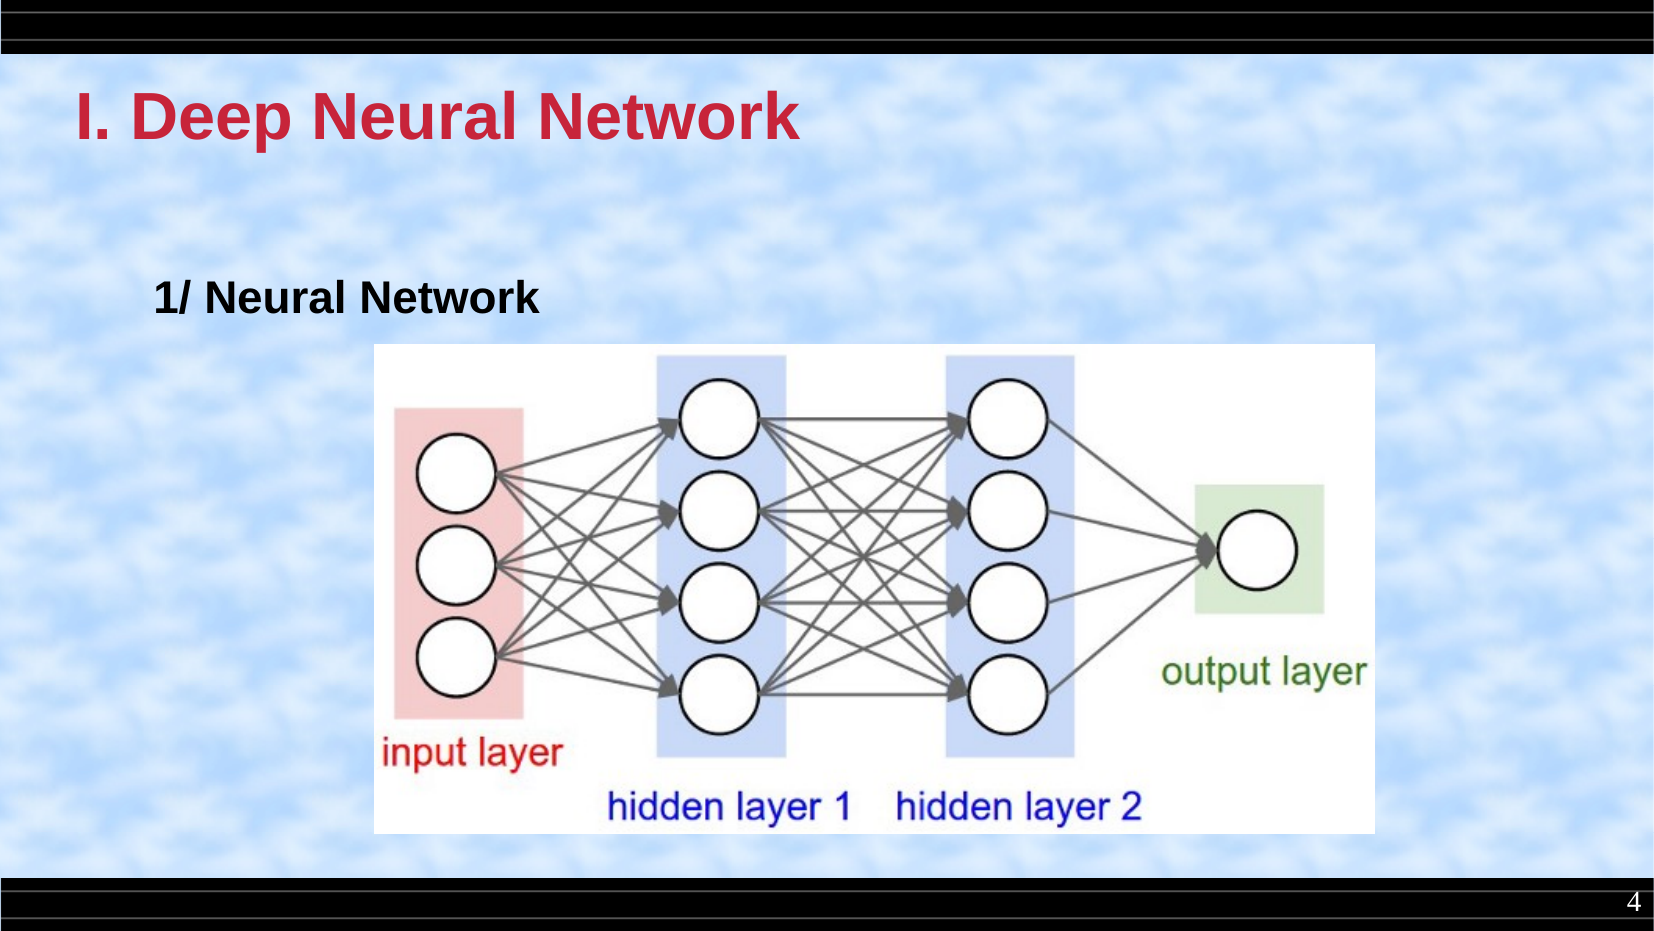

# I. Deep Neural Network
1/ Neural Network